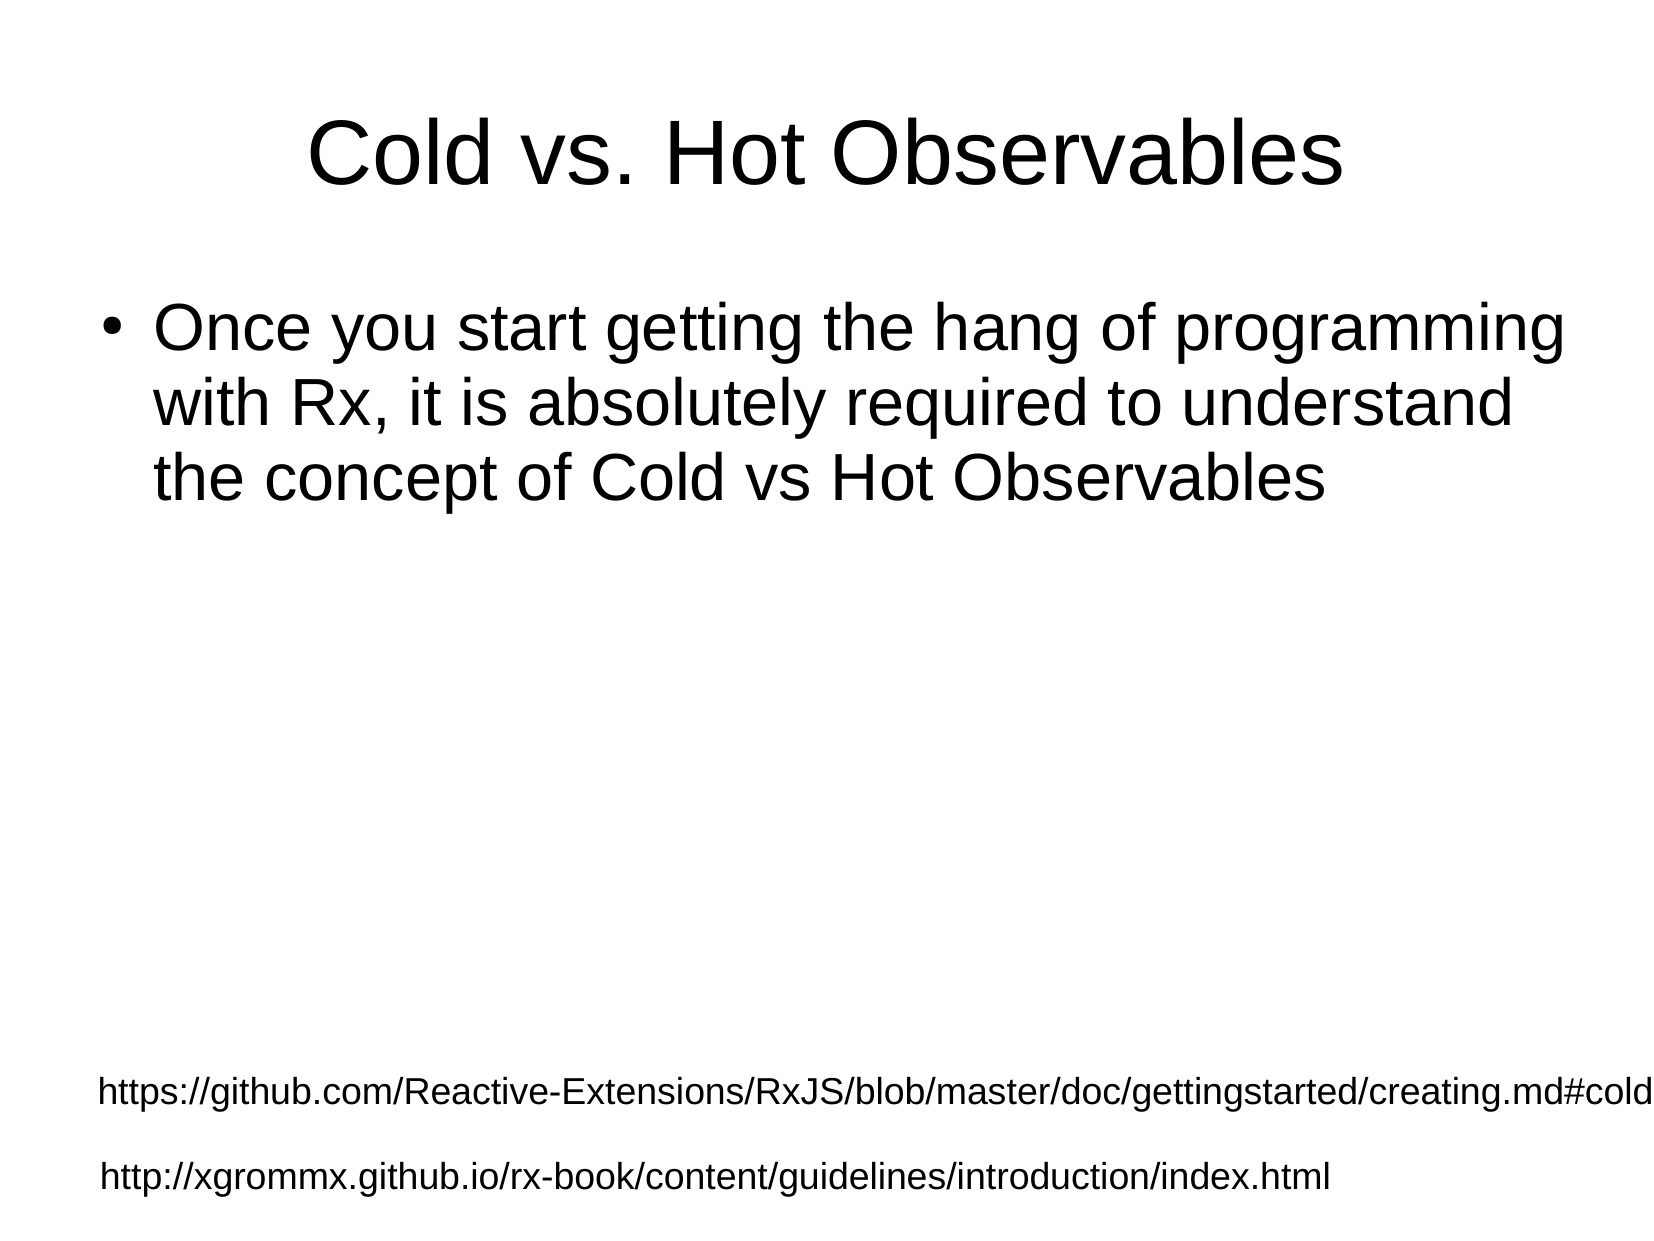

# Cold vs. Hot Observables
Once you start getting the hang of programming with Rx, it is absolutely required to understand the concept of Cold vs Hot Observables
https://github.com/Reactive-Extensions/RxJS/blob/master/doc/gettingstarted/creating.md#cold-vs-hot-observables
http://xgrommx.github.io/rx-book/content/guidelines/introduction/index.html